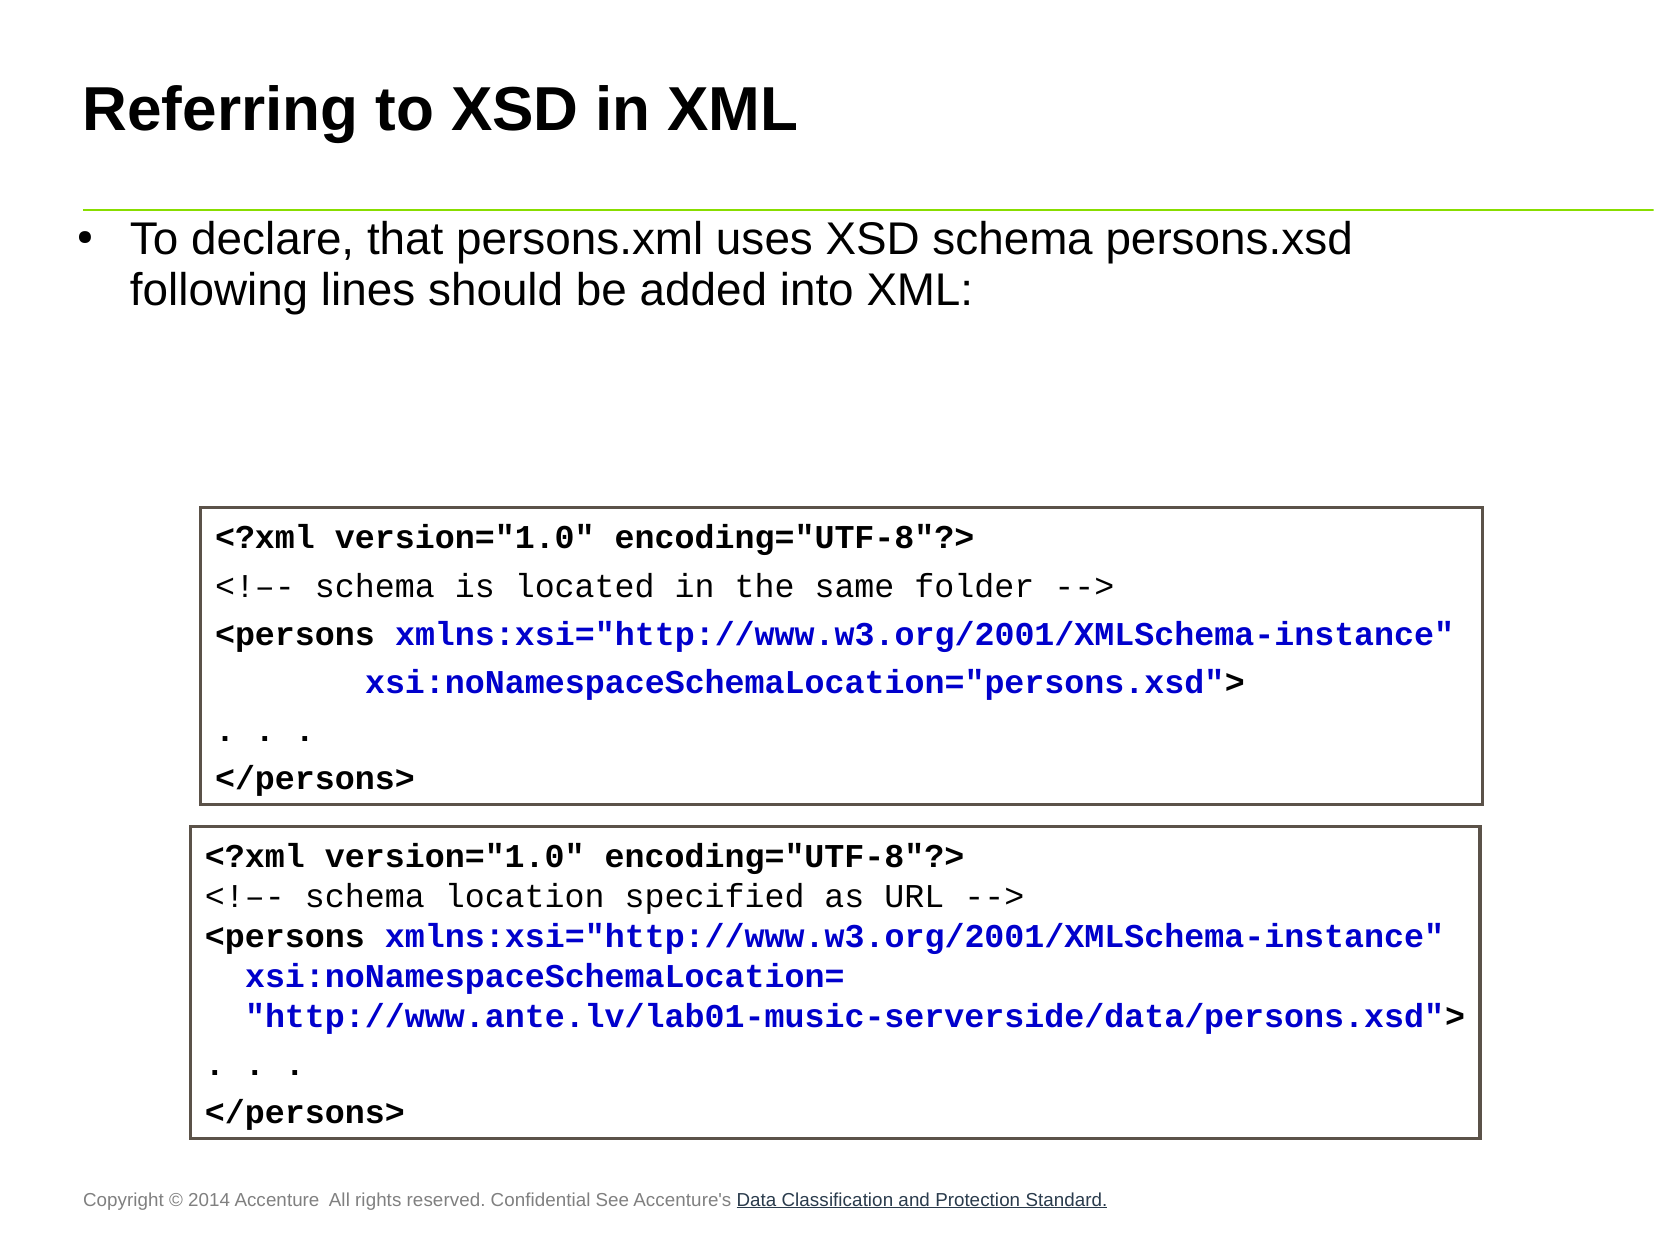

# Referring to XSD in XML
To declare, that persons.xml uses XSD schema persons.xsd following lines should be added into XML:
<?xml version="1.0" encoding="UTF-8"?>
<!–- schema is located in the same folder -->
<persons xmlns:xsi="http://www.w3.org/2001/XMLSchema-instance"
 		xsi:noNamespaceSchemaLocation="persons.xsd">
. . .
</persons>
<?xml version="1.0" encoding="UTF-8"?>
<!–- schema location specified as URL -->
<persons xmlns:xsi="http://www.w3.org/2001/XMLSchema-instance"
 xsi:noNamespaceSchemaLocation=
 "http://www.ante.lv/lab01-music-serverside/data/persons.xsd">
. . .
</persons>